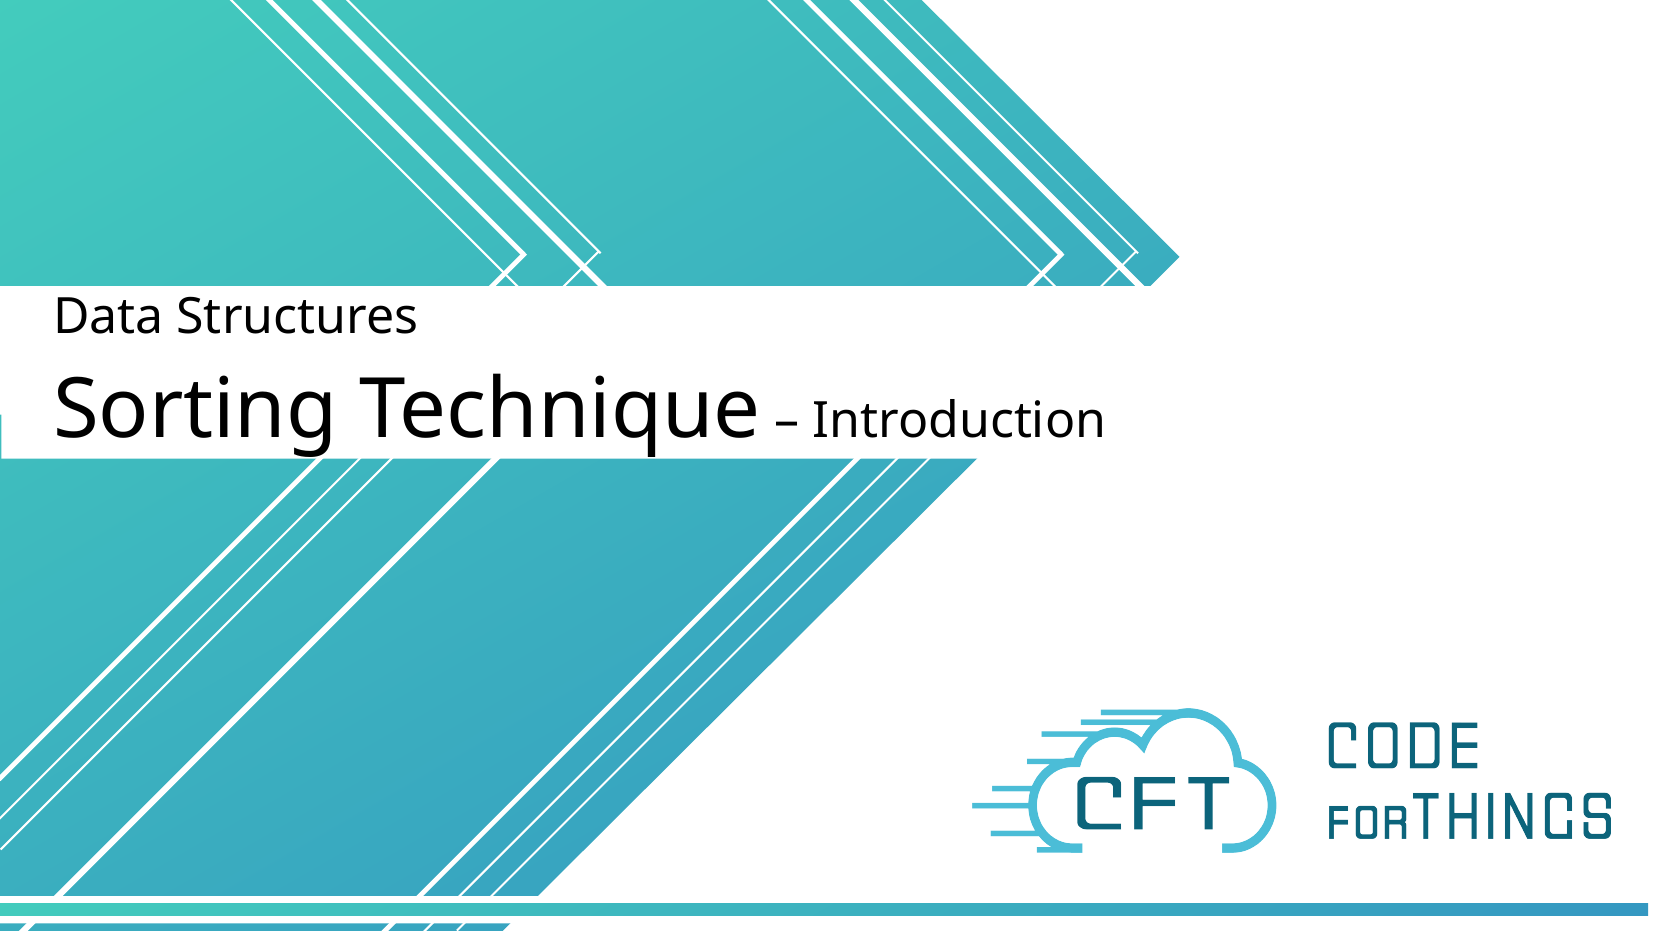

# Data Structures Sorting Technique – Introduction